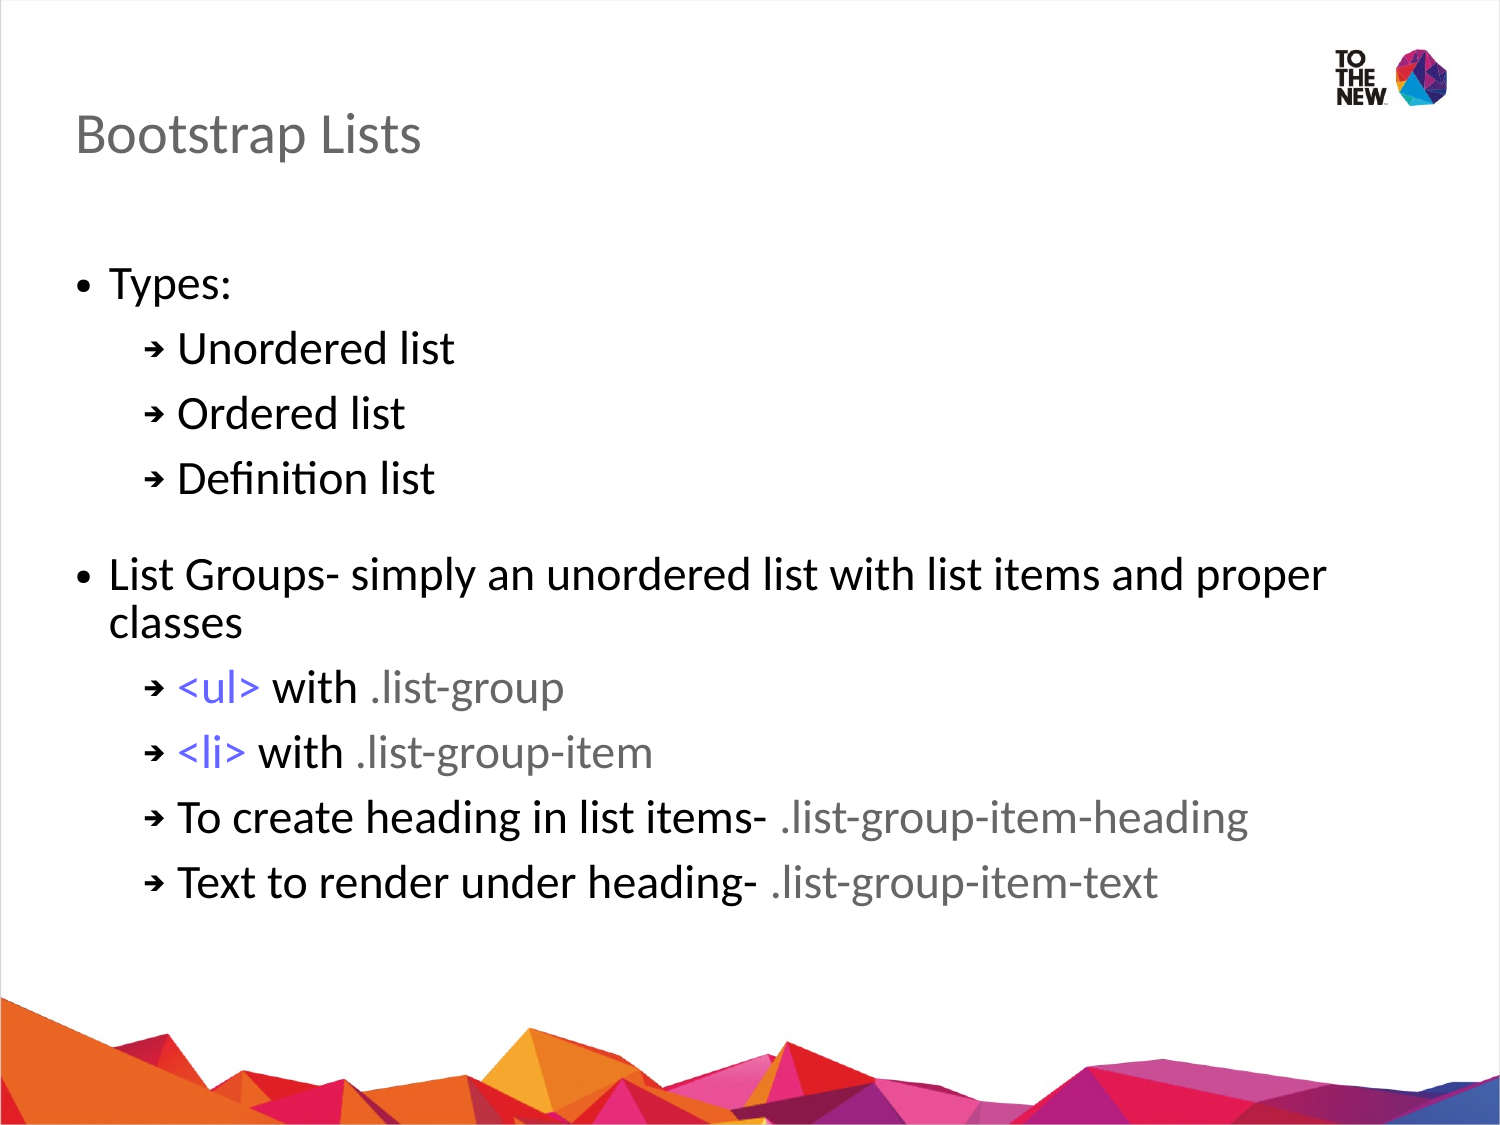

# Bootstrap Lists
Types:
Unordered list
Ordered list
Definition list
List Groups- simply an unordered list with list items and proper classes
<ul> with .list-group
<li> with .list-group-item
To create heading in list items- .list-group-item-heading
Text to render under heading- .list-group-item-text